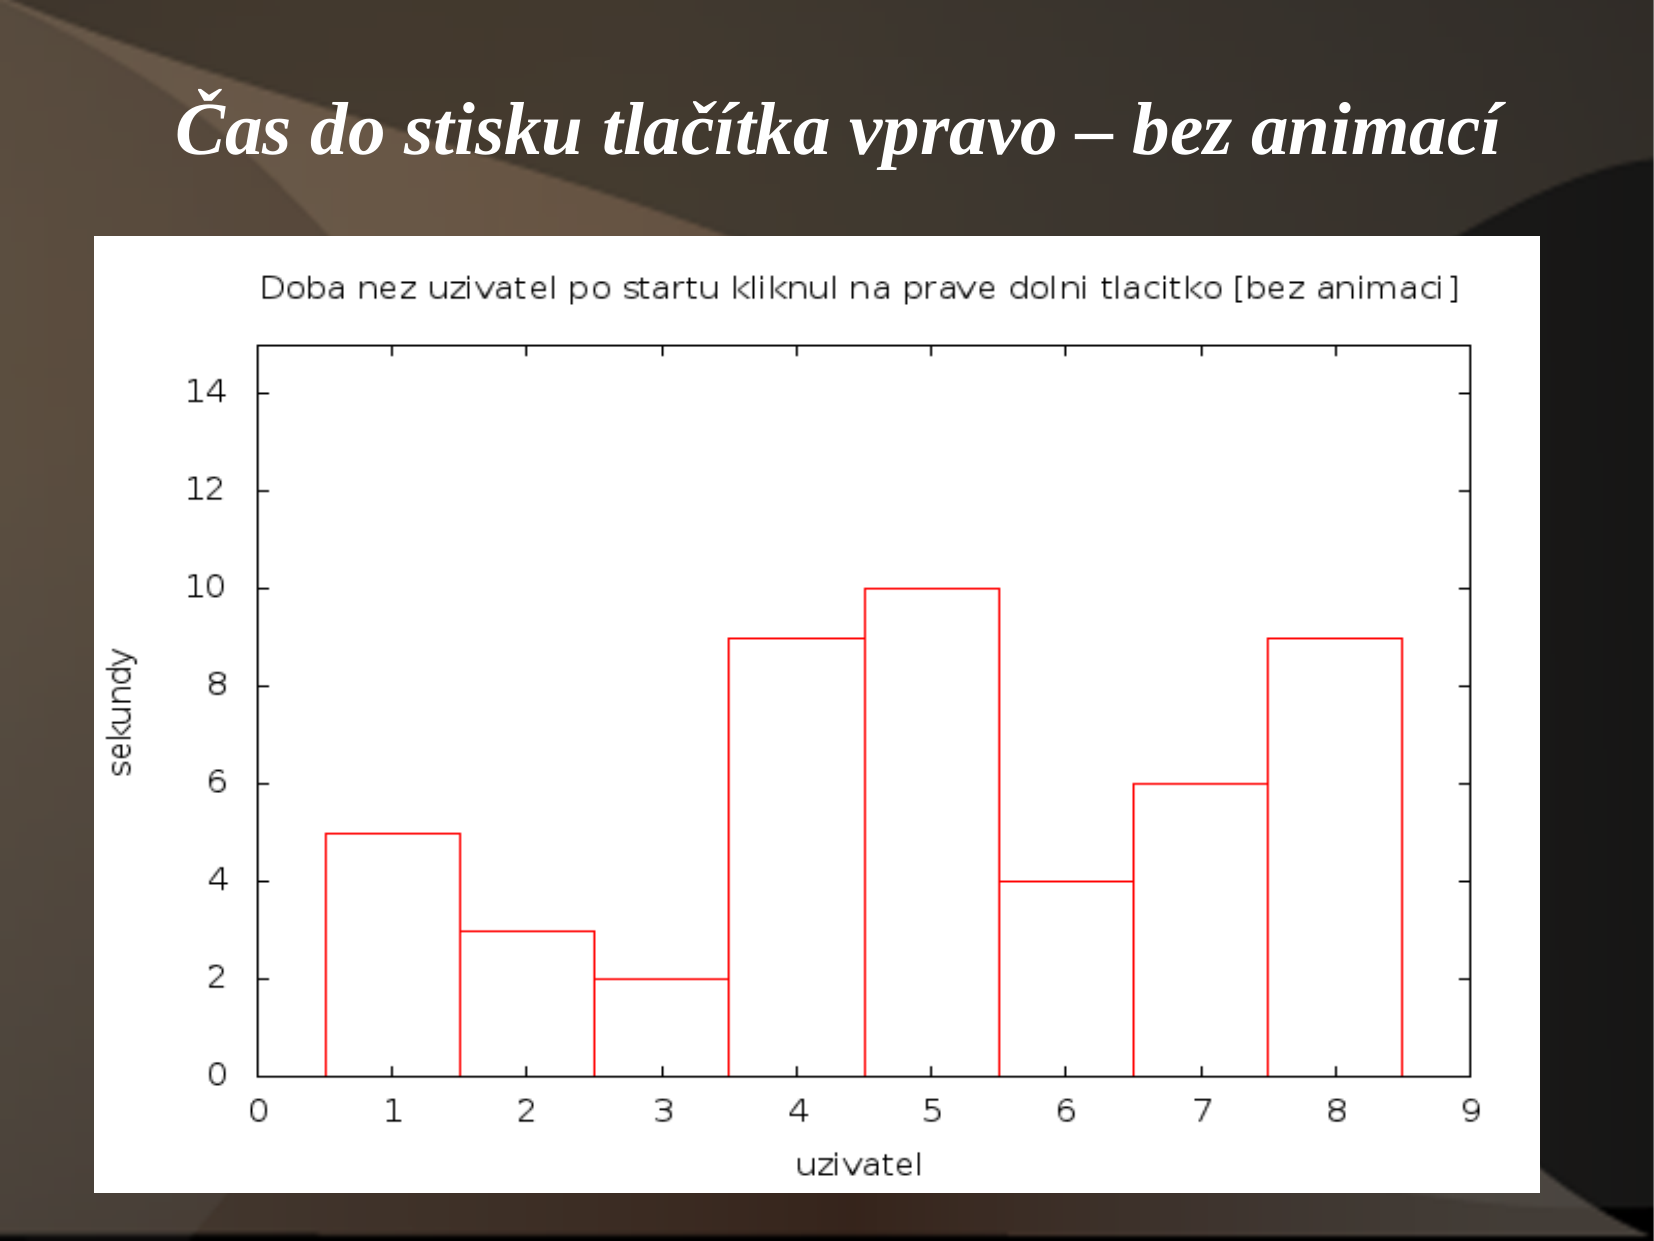

# Čas do stisku tlačítka vpravo – bez animací